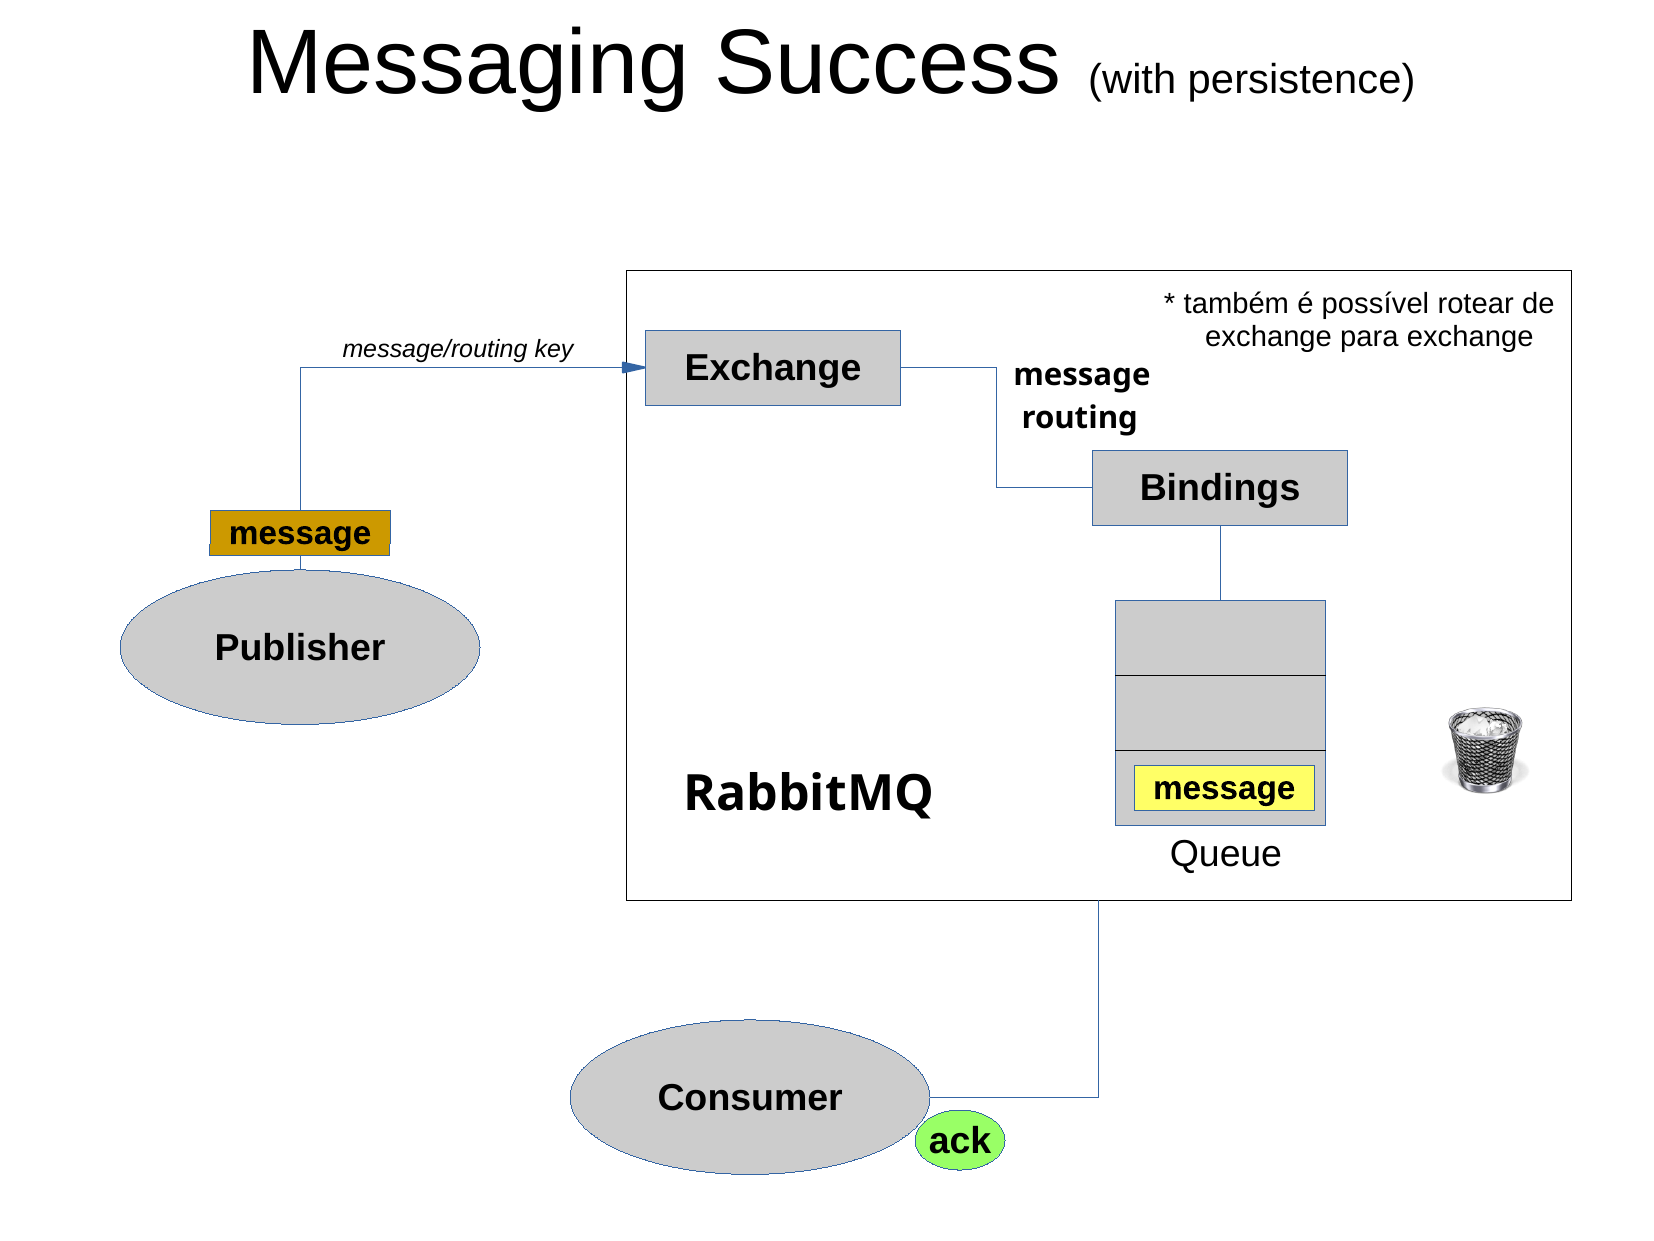

# Messaging Success (with persistence)
* também é possível rotear de
 exchange para exchange
message/routing key
Exchange
message
 routing
Bindings
message
Publisher
RabbitMQ
message
Queue
Consumer
ack